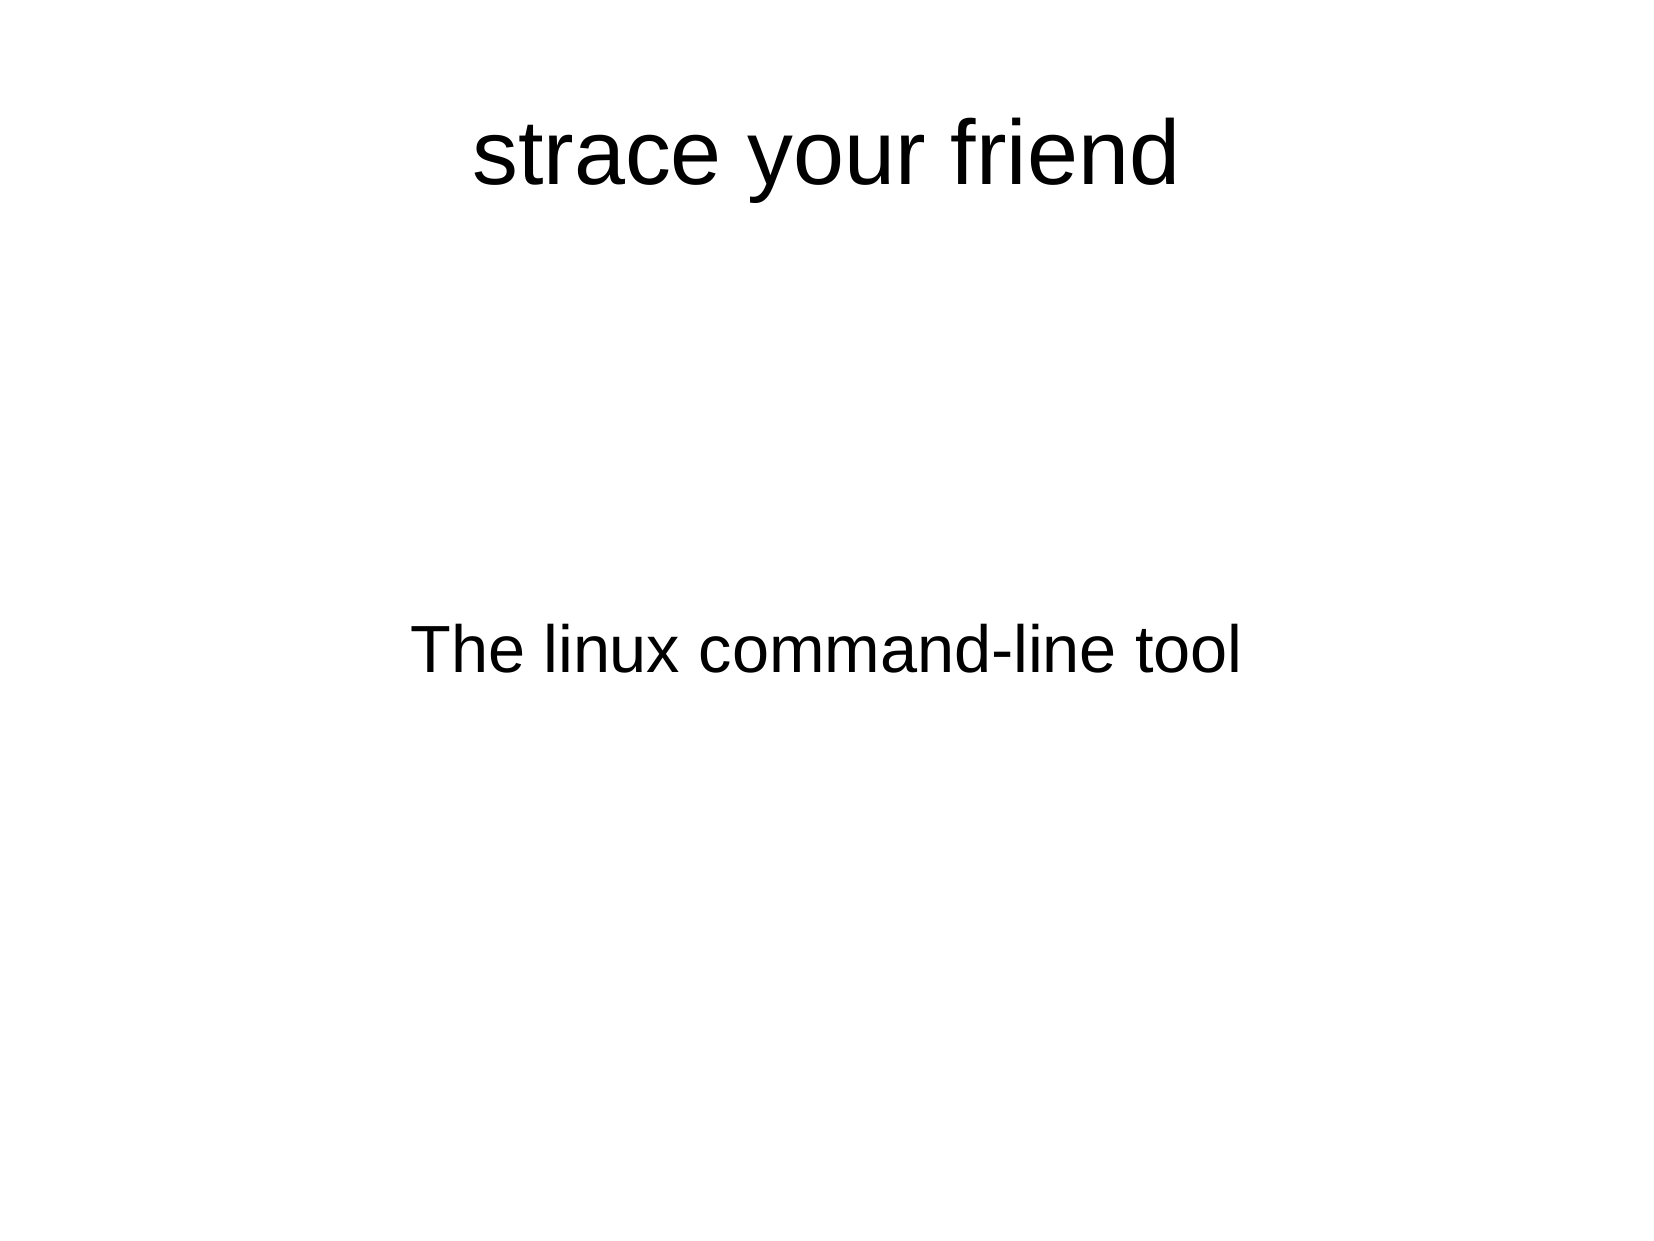

# strace your friend
The linux command-line tool